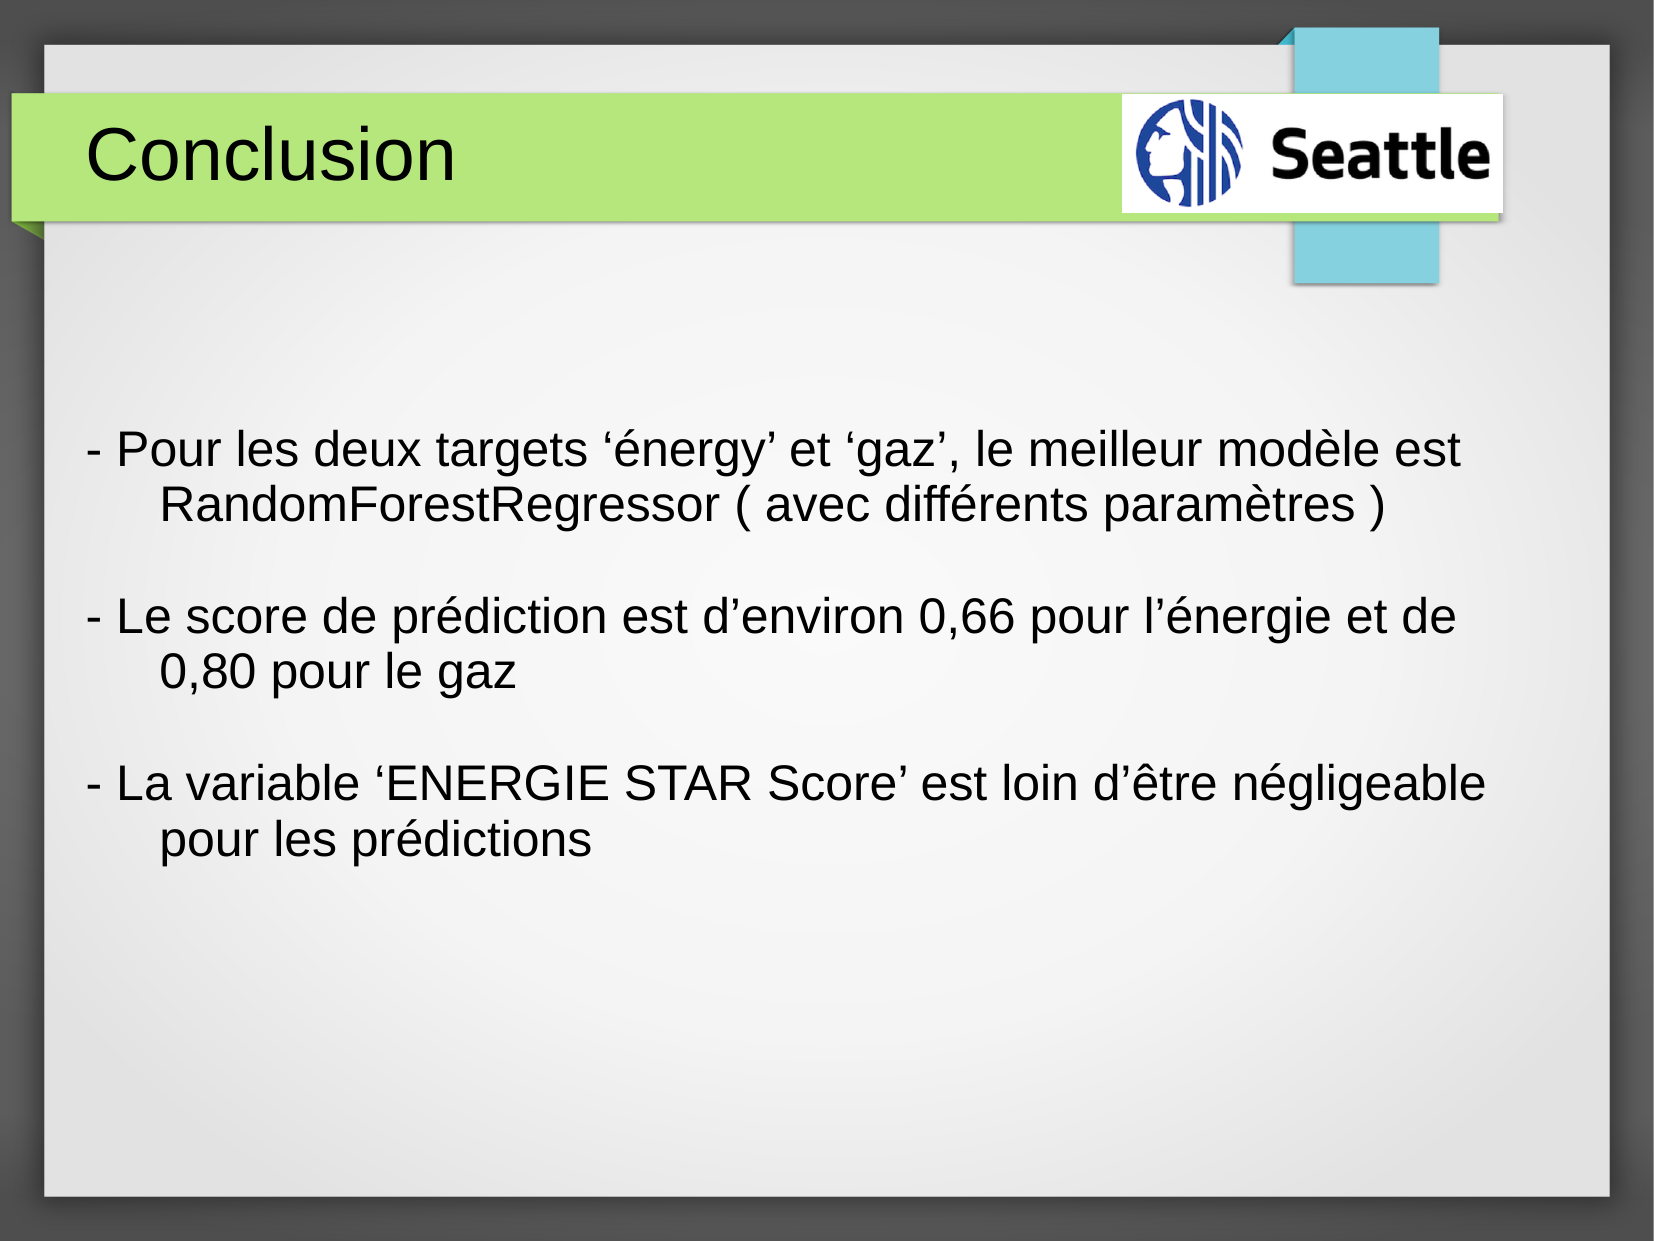

# Conclusion
- Pour les deux targets ‘énergy’ et ‘gaz’, le meilleur modèle est 	RandomForestRegressor ( avec différents paramètres )
- Le score de prédiction est d’environ 0,66 pour l’énergie et de 		0,80 pour le gaz
- La variable ‘ENERGIE STAR Score’ est loin d’être négligeable 	pour les prédictions